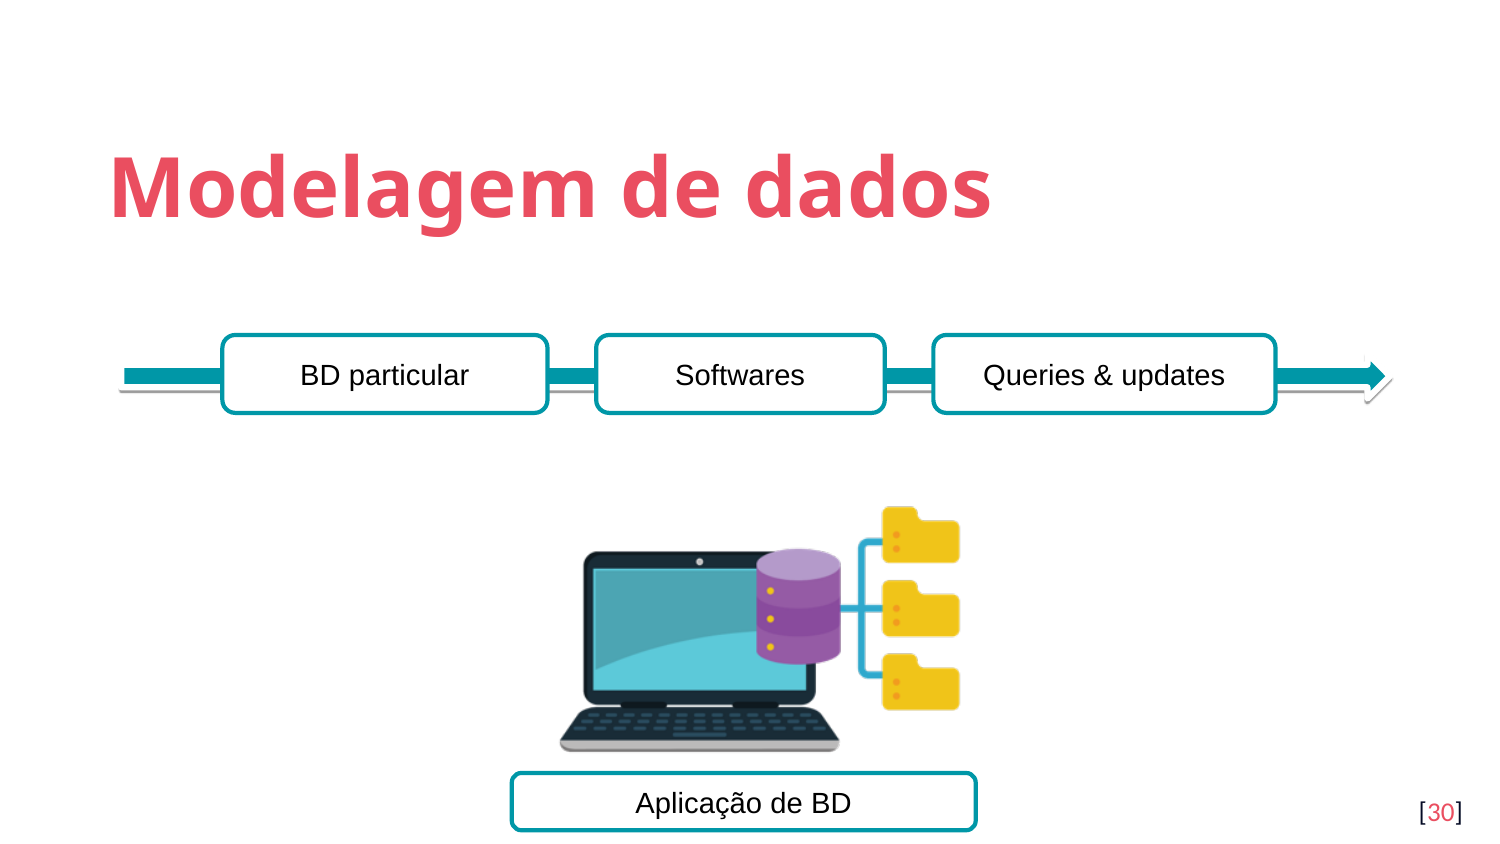

Modelagem de dados
BD particular
Softwares
Queries & updates
Aplicação de BD